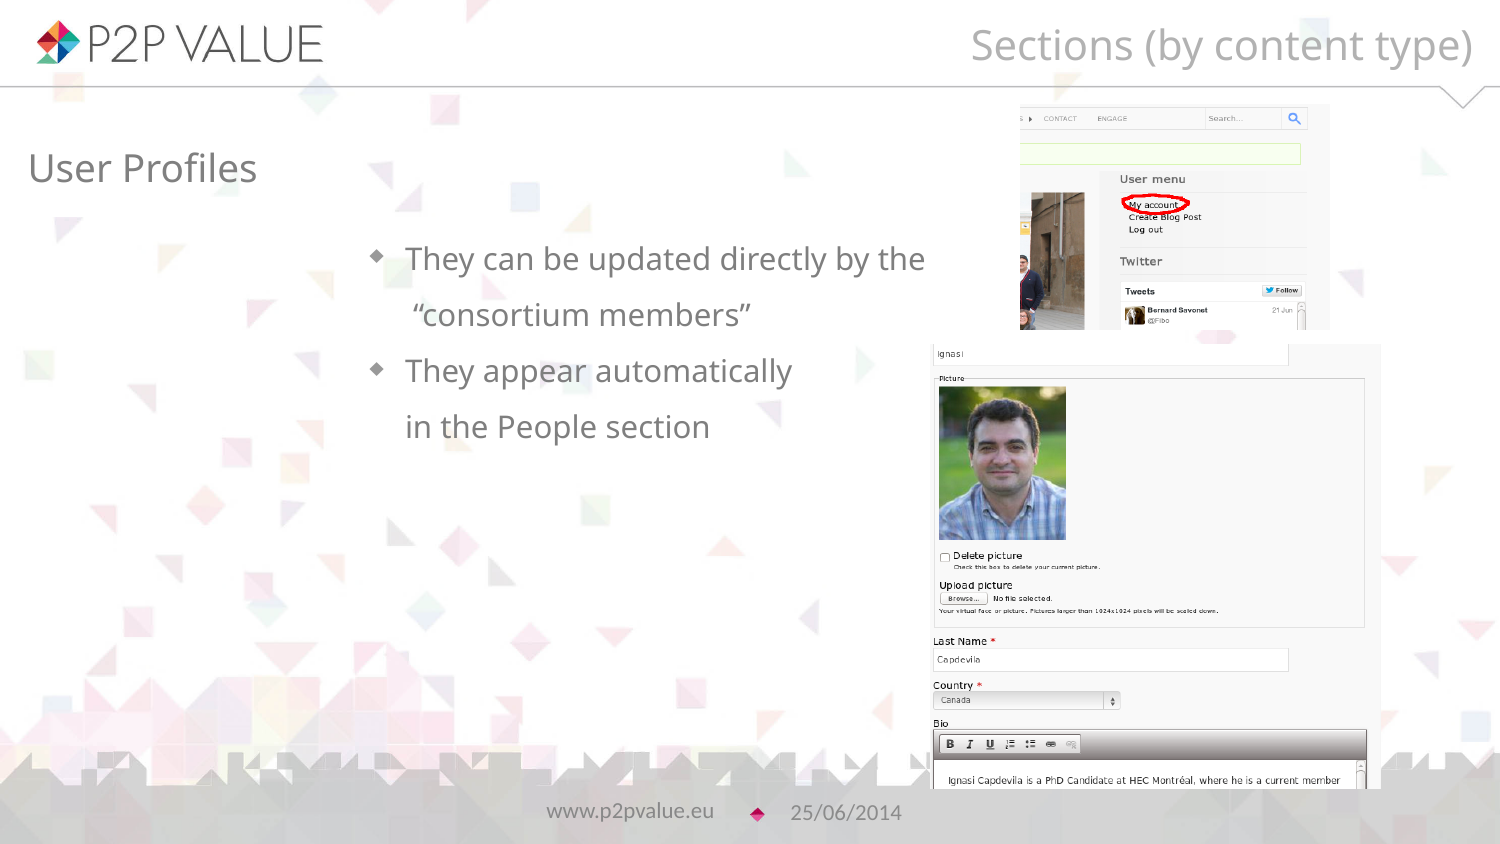

# Sections (by content type)
User Profiles
They can be updated directly by the
 “consortium members”
They appear automatically
in the People section
25/06/2014
www.p2pvalue.eu